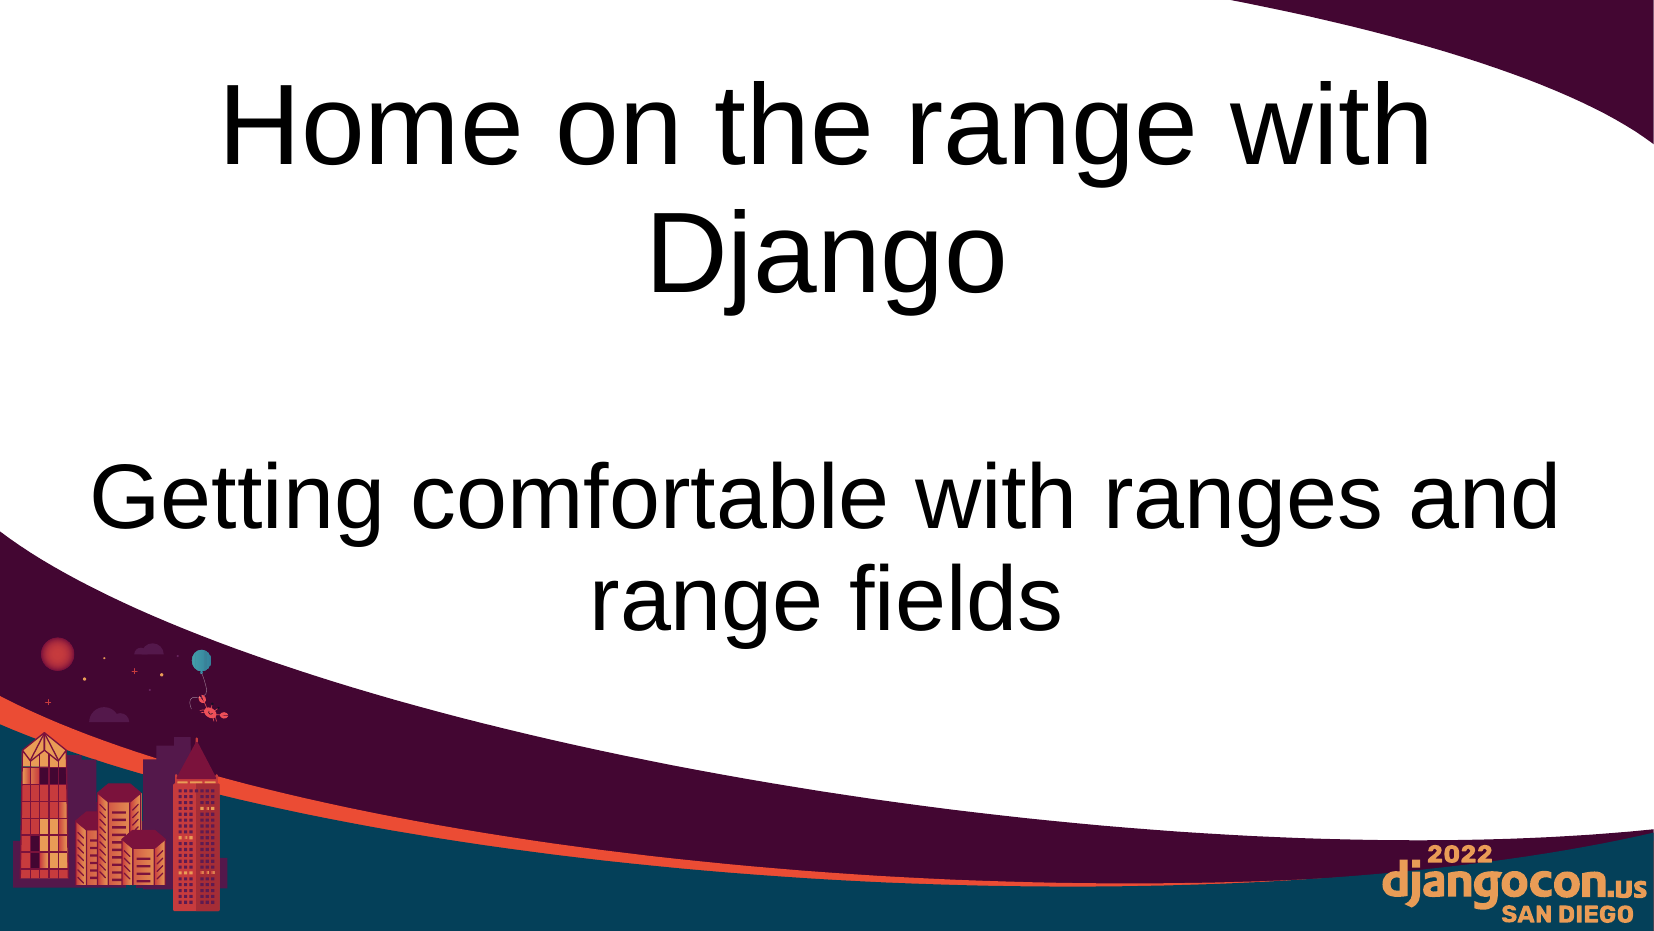

Home on the range with Django
Getting comfortable with ranges and range fields